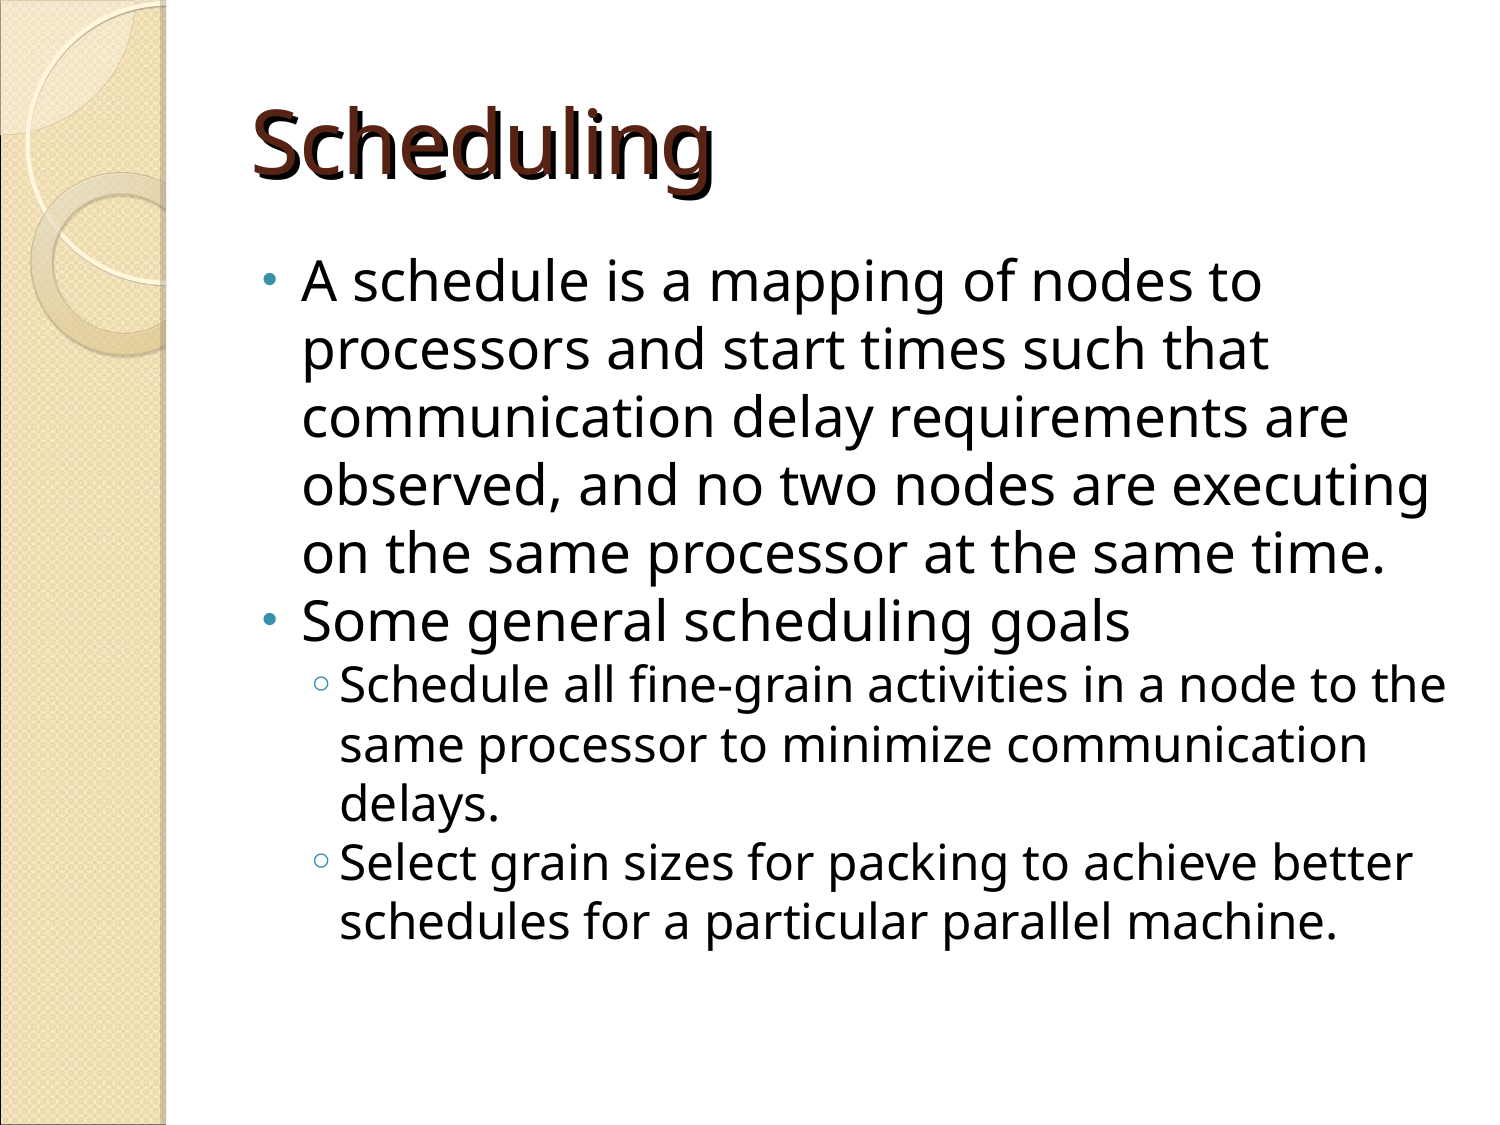

# Scheduling
A schedule is a mapping of nodes to processors and start times such that communication delay requirements are observed, and no two nodes are executing on the same processor at the same time.
Some general scheduling goals
Schedule all fine-grain activities in a node to the same processor to minimize communication delays.
Select grain sizes for packing to achieve better schedules for a particular parallel machine.